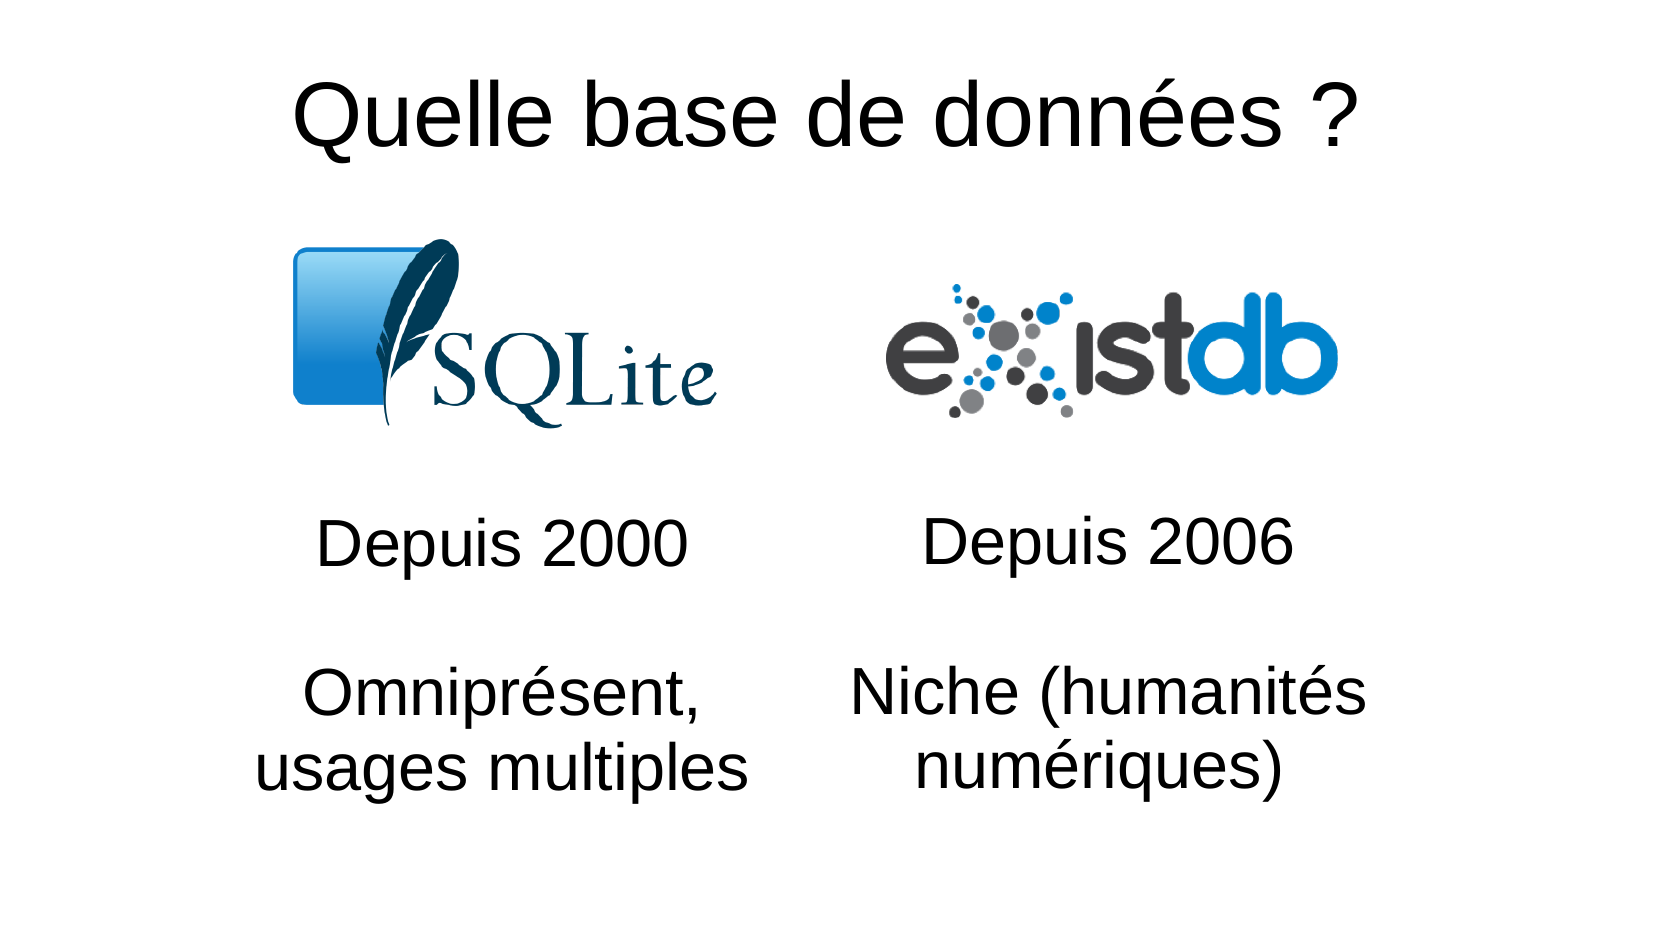

# Quelle base de données ?
Depuis 2006
Niche (humanités numériques)
Depuis 2000
Omniprésent, usages multiples